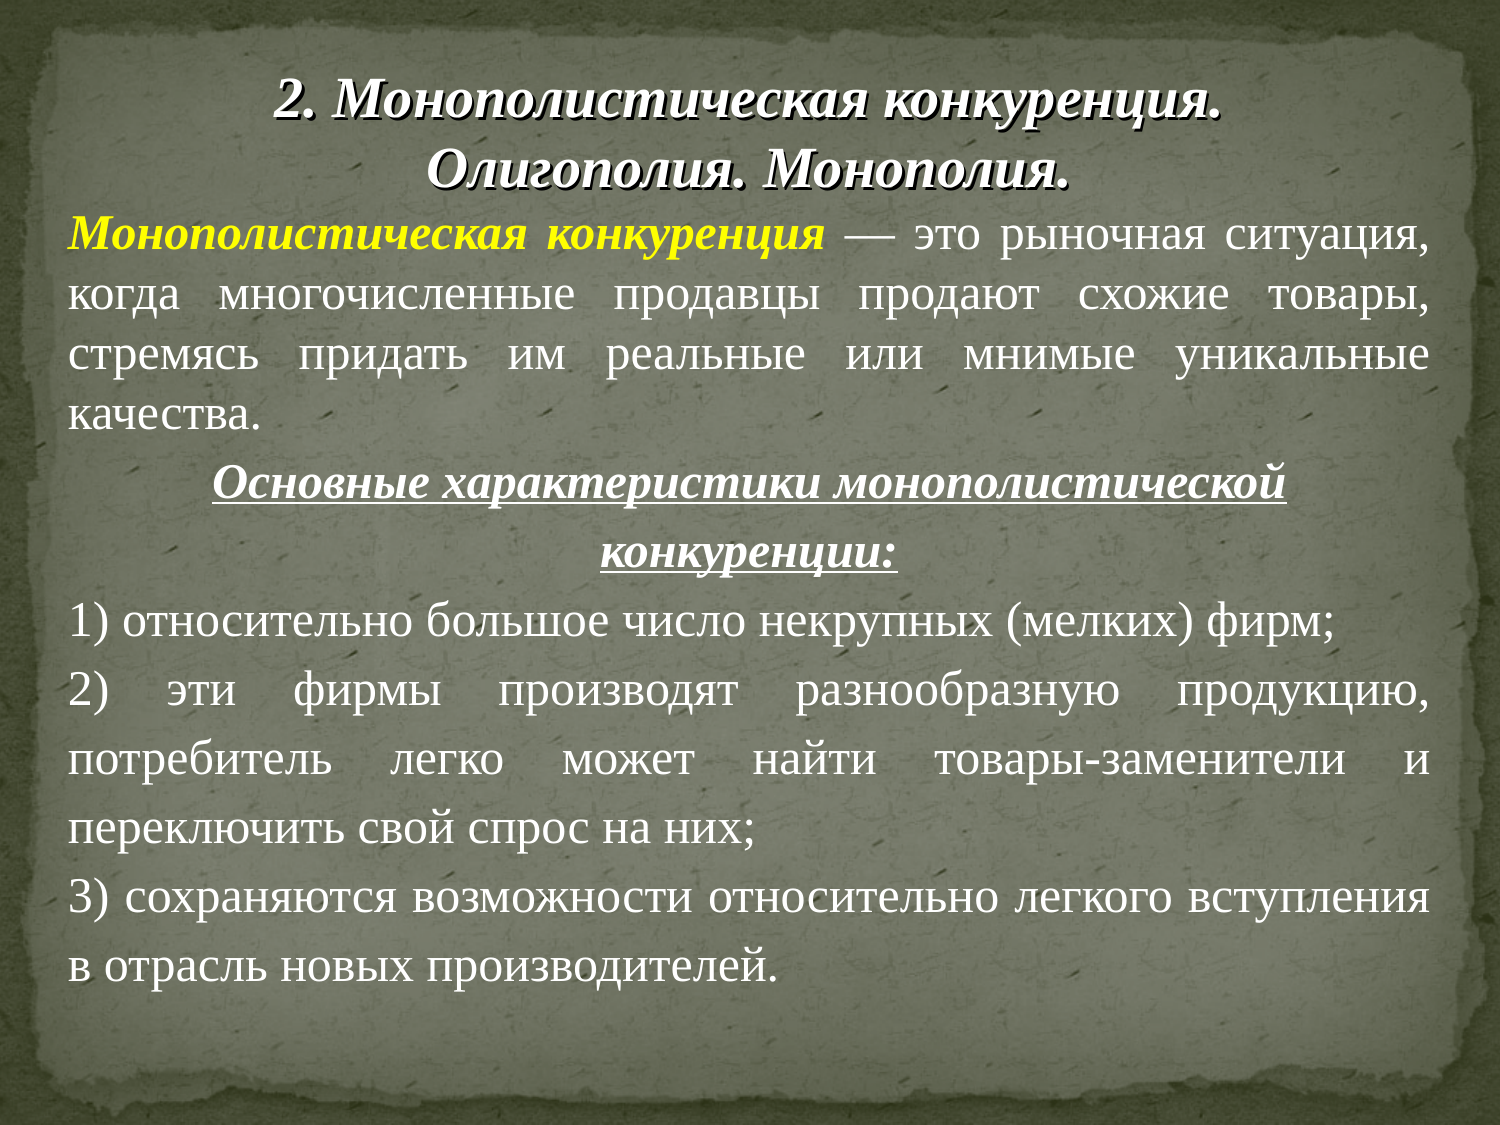

2. Монополистическая конкуренция.
Олигополия. Монополия.
Монополистическая конкуренция — это рыночная ситуация, когда многочисленные продавцы продают схожие товары, стремясь придать им реальные или мнимые уникальные качества.
Основные характеристики монополистической конкуренции:
1) относительно большое число некрупных (мелких) фирм;
2) эти фирмы производят разнообразную продукцию, потребитель легко может найти товары-заменители и переключить свой спрос на них;
3) сохраняются возможности относительно легкого вступления в отрасль новых производителей.